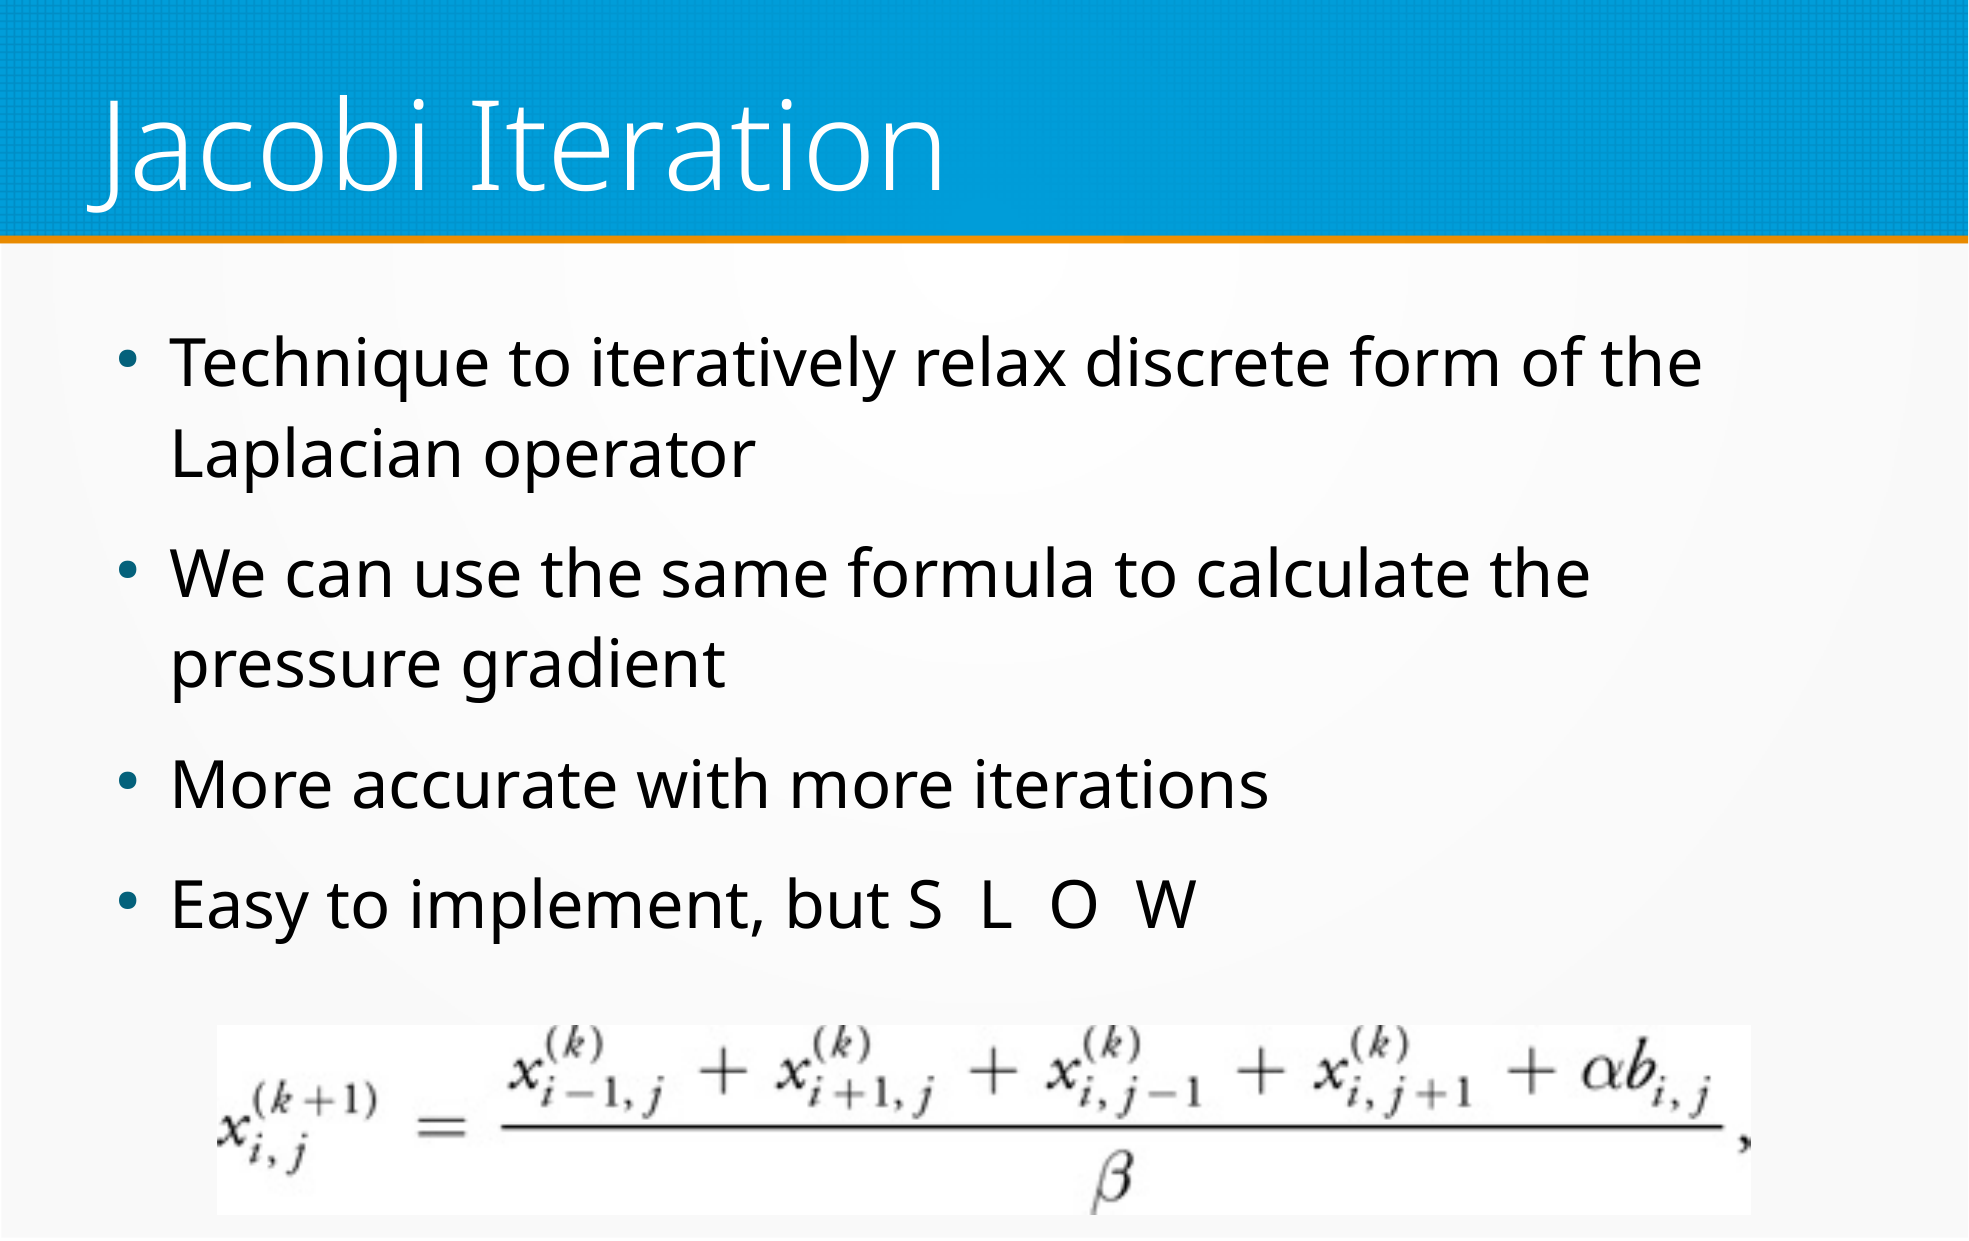

# Jacobi Iteration
Technique to iteratively relax discrete form of the Laplacian operator
We can use the same formula to calculate the pressure gradient
More accurate with more iterations
Easy to implement, but S L O W